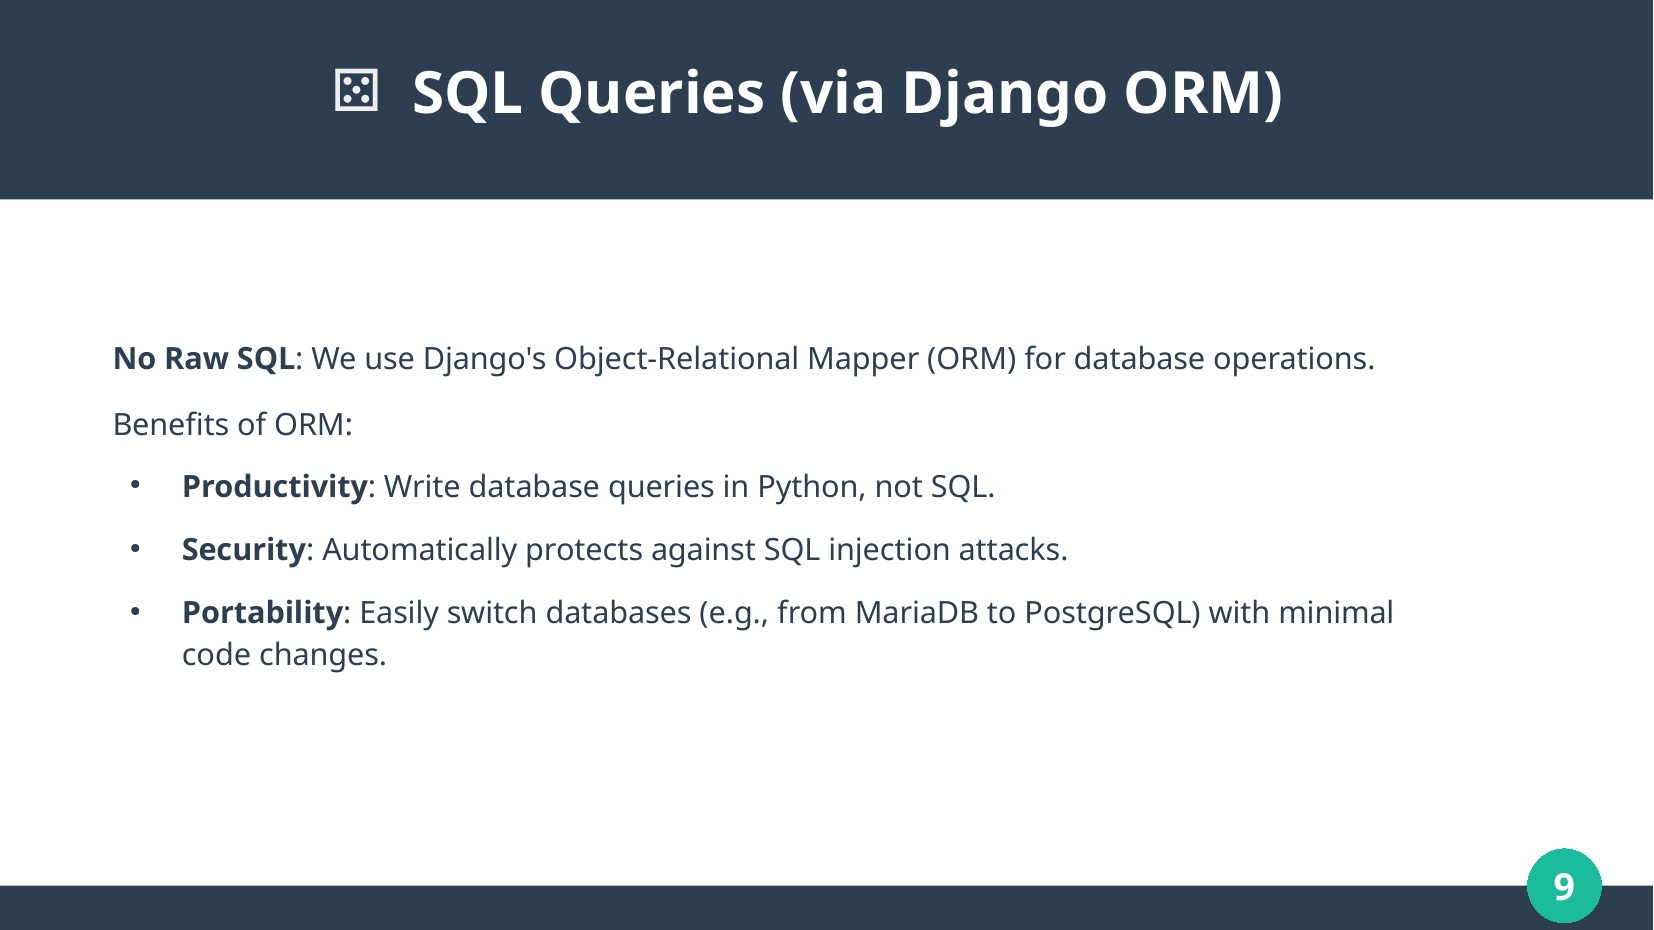

# SQL Queries (via Django ORM)
No Raw SQL: We use Django's Object-Relational Mapper (ORM) for database operations.
Benefits of ORM:
Productivity: Write database queries in Python, not SQL.
Security: Automatically protects against SQL injection attacks.
Portability: Easily switch databases (e.g., from MariaDB to PostgreSQL) with minimal code changes.
9